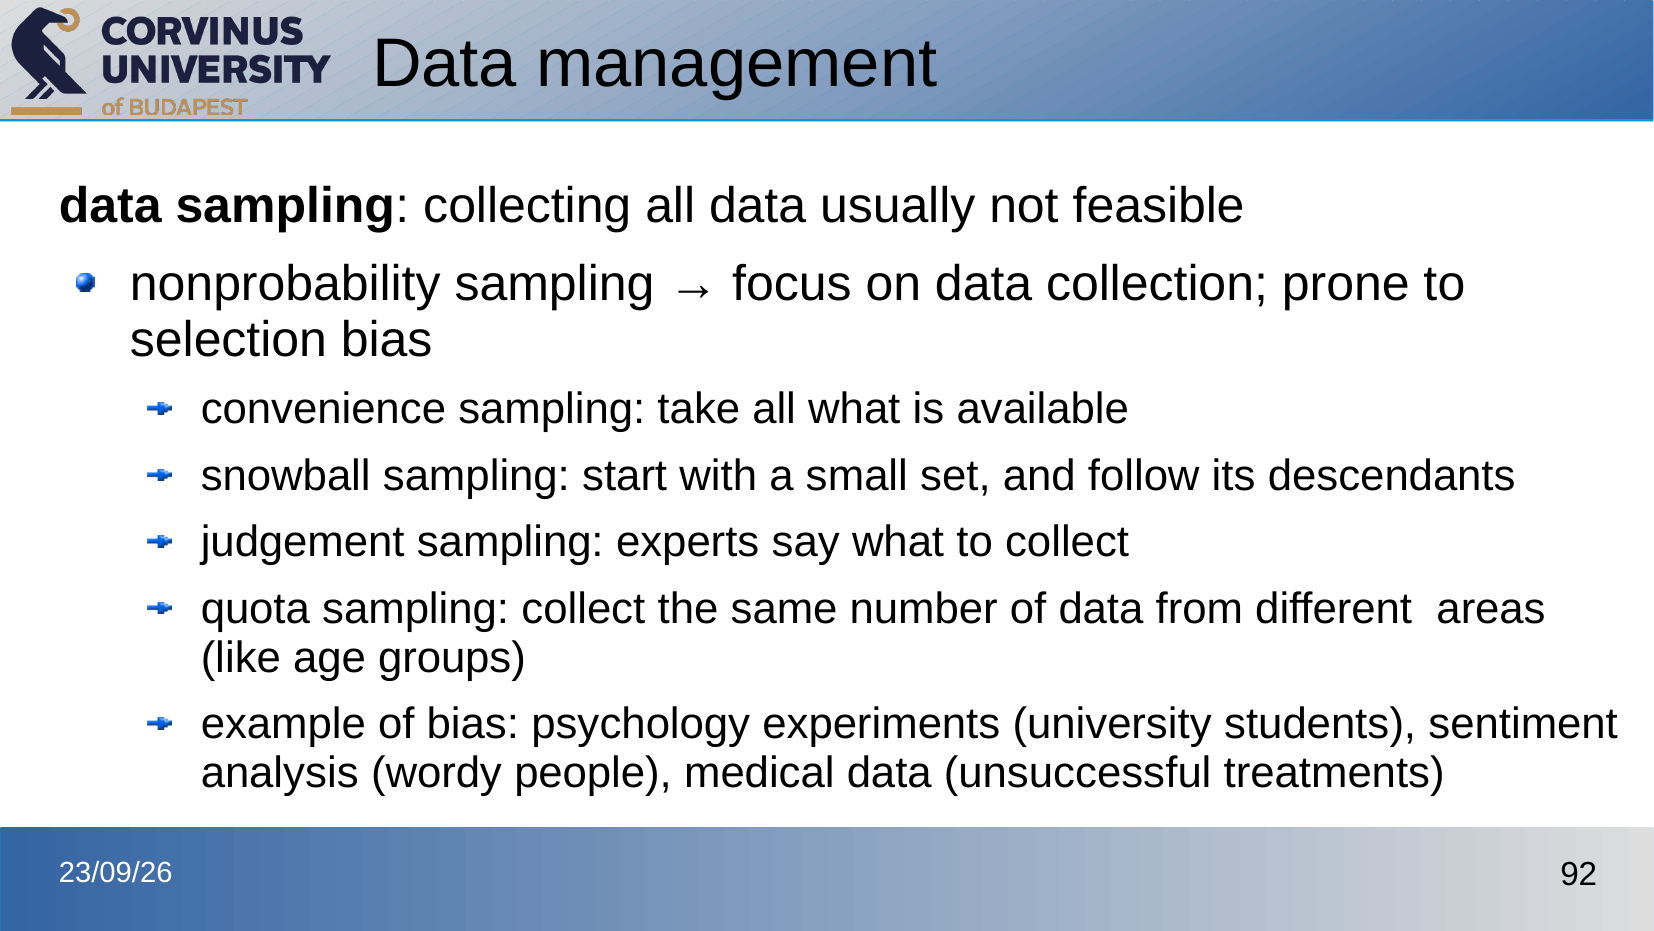

# Data management
data sampling: collecting all data usually not feasible
nonprobability sampling → focus on data collection; prone to selection bias
convenience sampling: take all what is available
snowball sampling: start with a small set, and follow its descendants
judgement sampling: experts say what to collect
quota sampling: collect the same number of data from different areas (like age groups)
example of bias: psychology experiments (university students), sentiment analysis (wordy people), medical data (unsuccessful treatments)